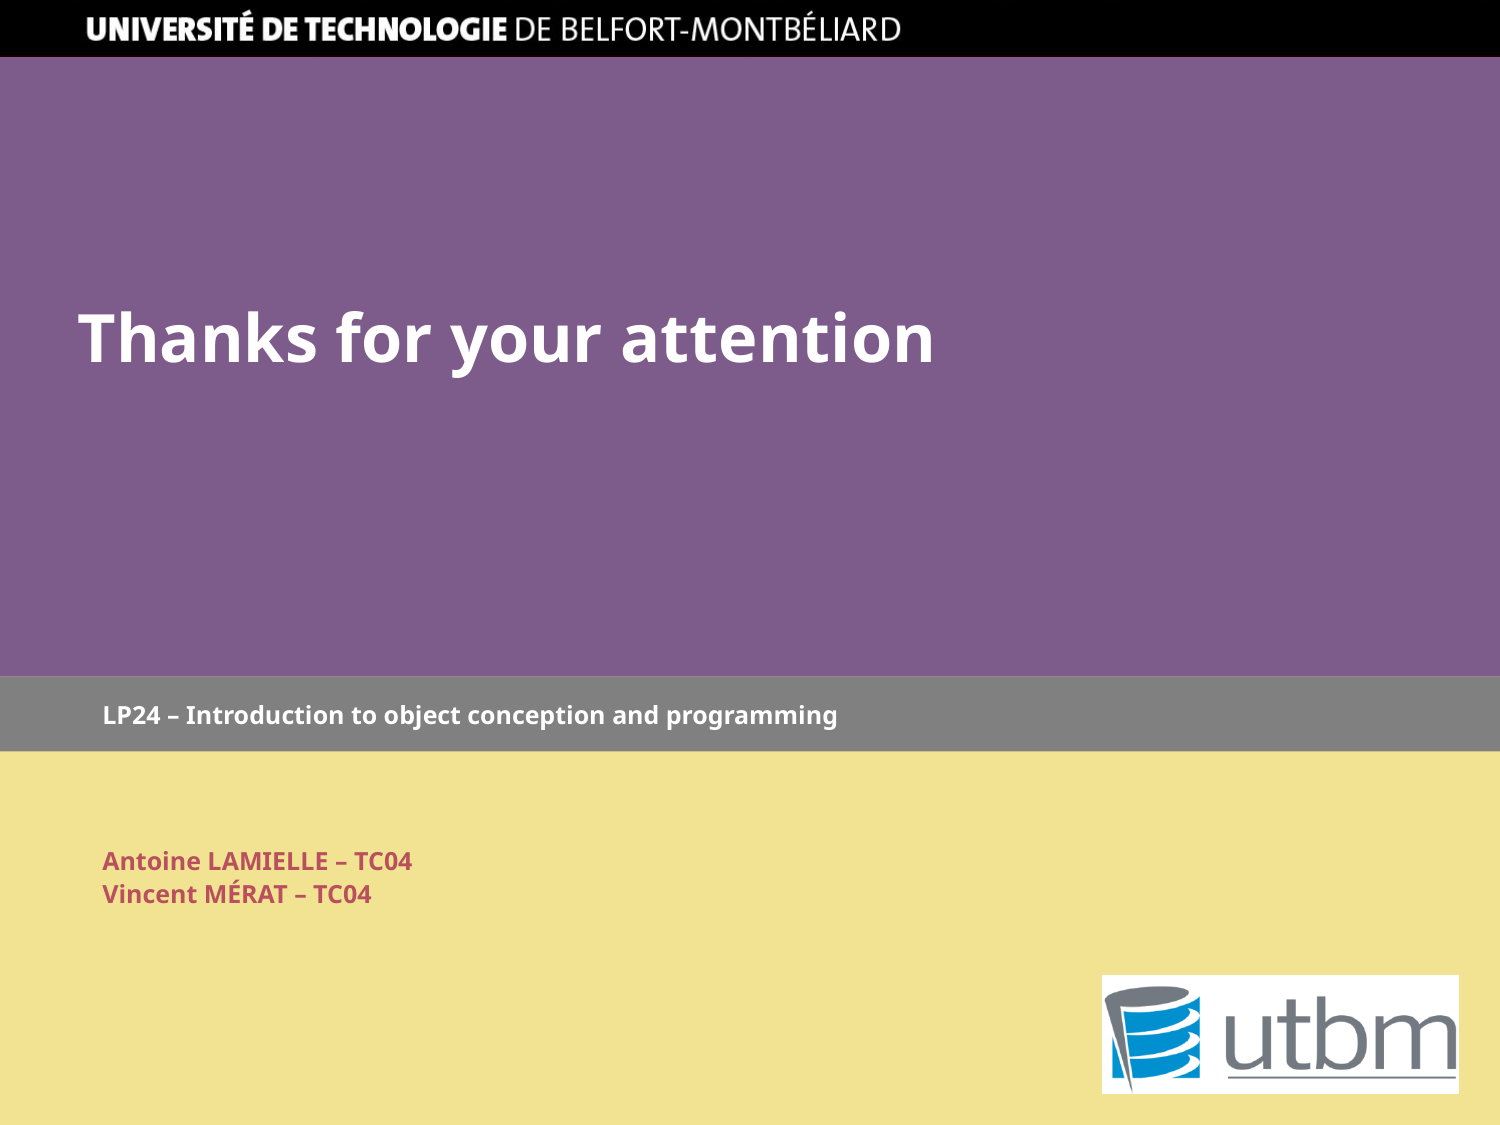

# Thanks for your attention
LP24 – Introduction to object conception and programming
Antoine LAMIELLE – TC04
Vincent MÉRAT – TC04